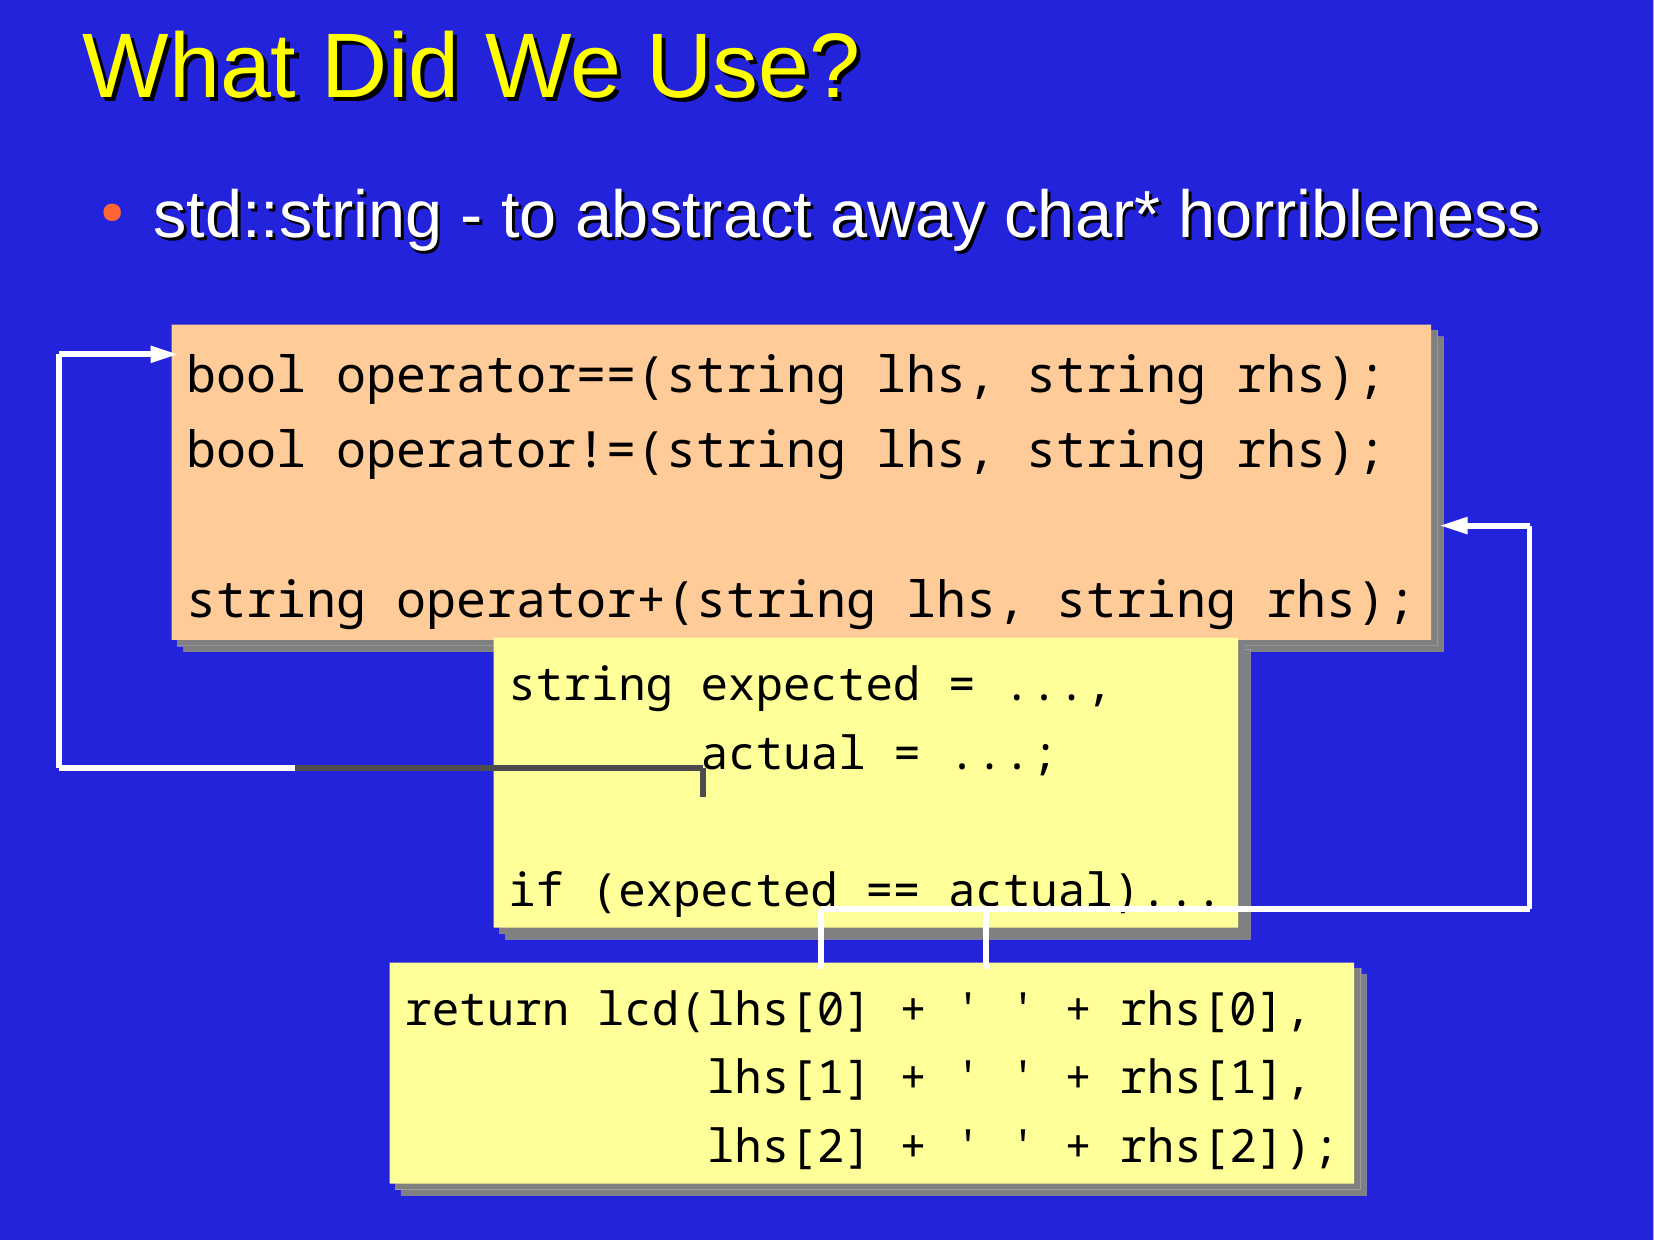

# What Did We Use?
std::string - to abstract away char* horribleness
bool operator==(string lhs, string rhs);
bool operator!=(string lhs, string rhs);
string operator+(string lhs, string rhs);
string expected = ...,
 actual = ...;
if (expected == actual)...
return lcd(lhs[0] + ' ' + rhs[0],
 lhs[1] + ' ' + rhs[1],
 lhs[2] + ' ' + rhs[2]);